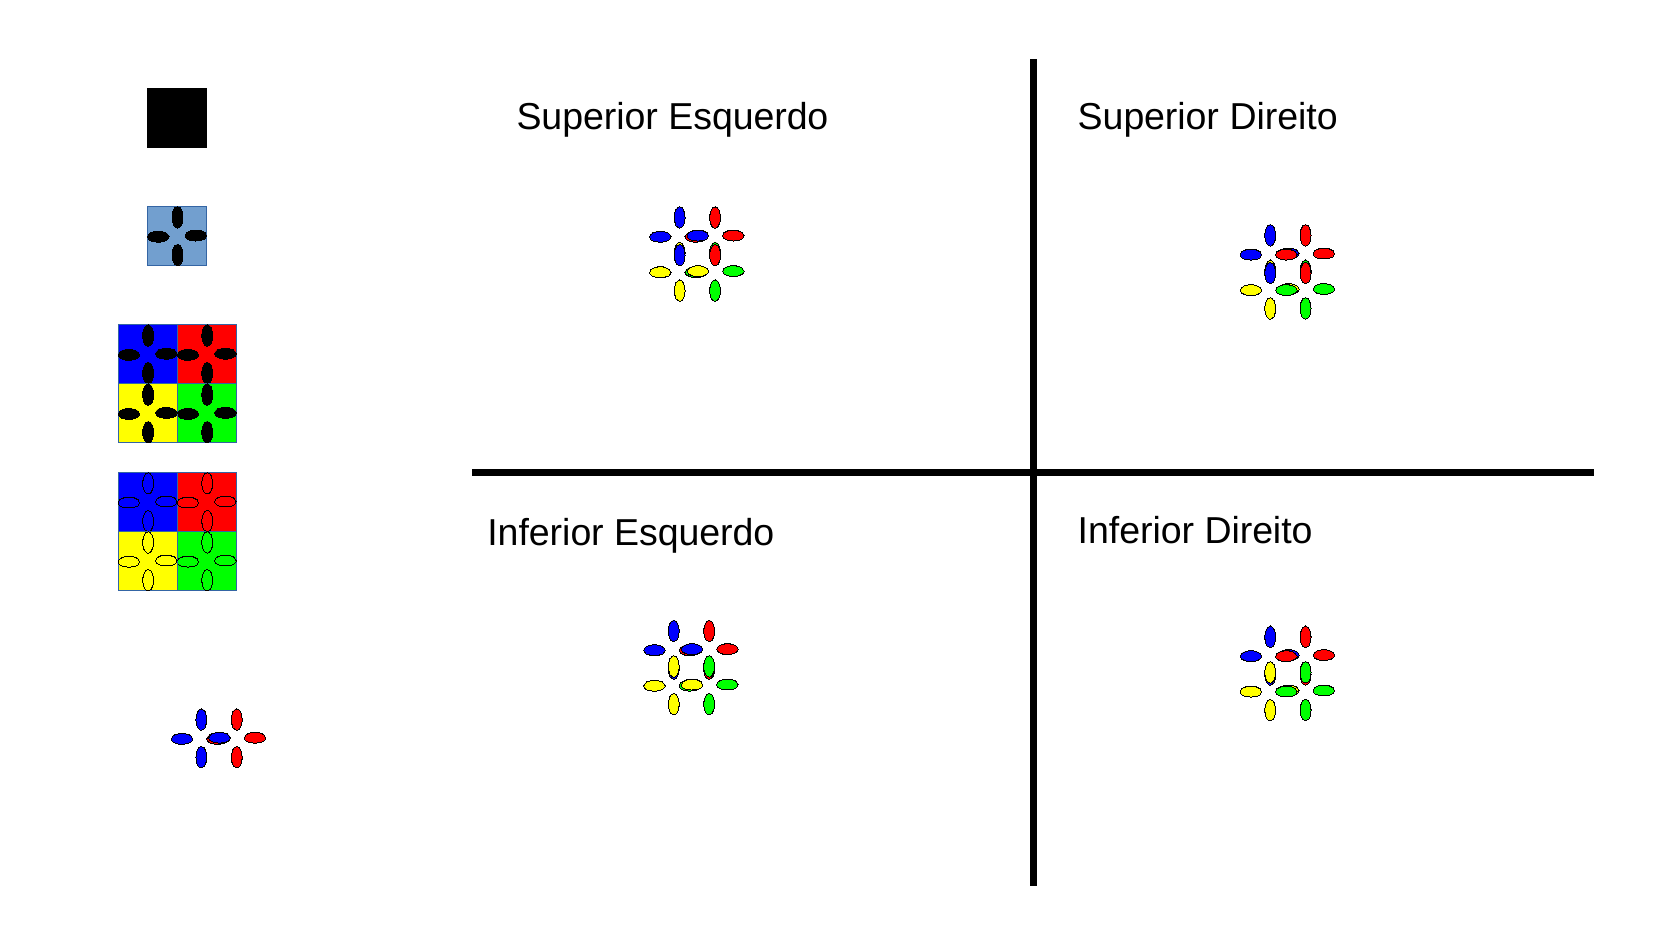

Superior Esquerdo
Superior Direito
Inferior Direito
Inferior Esquerdo